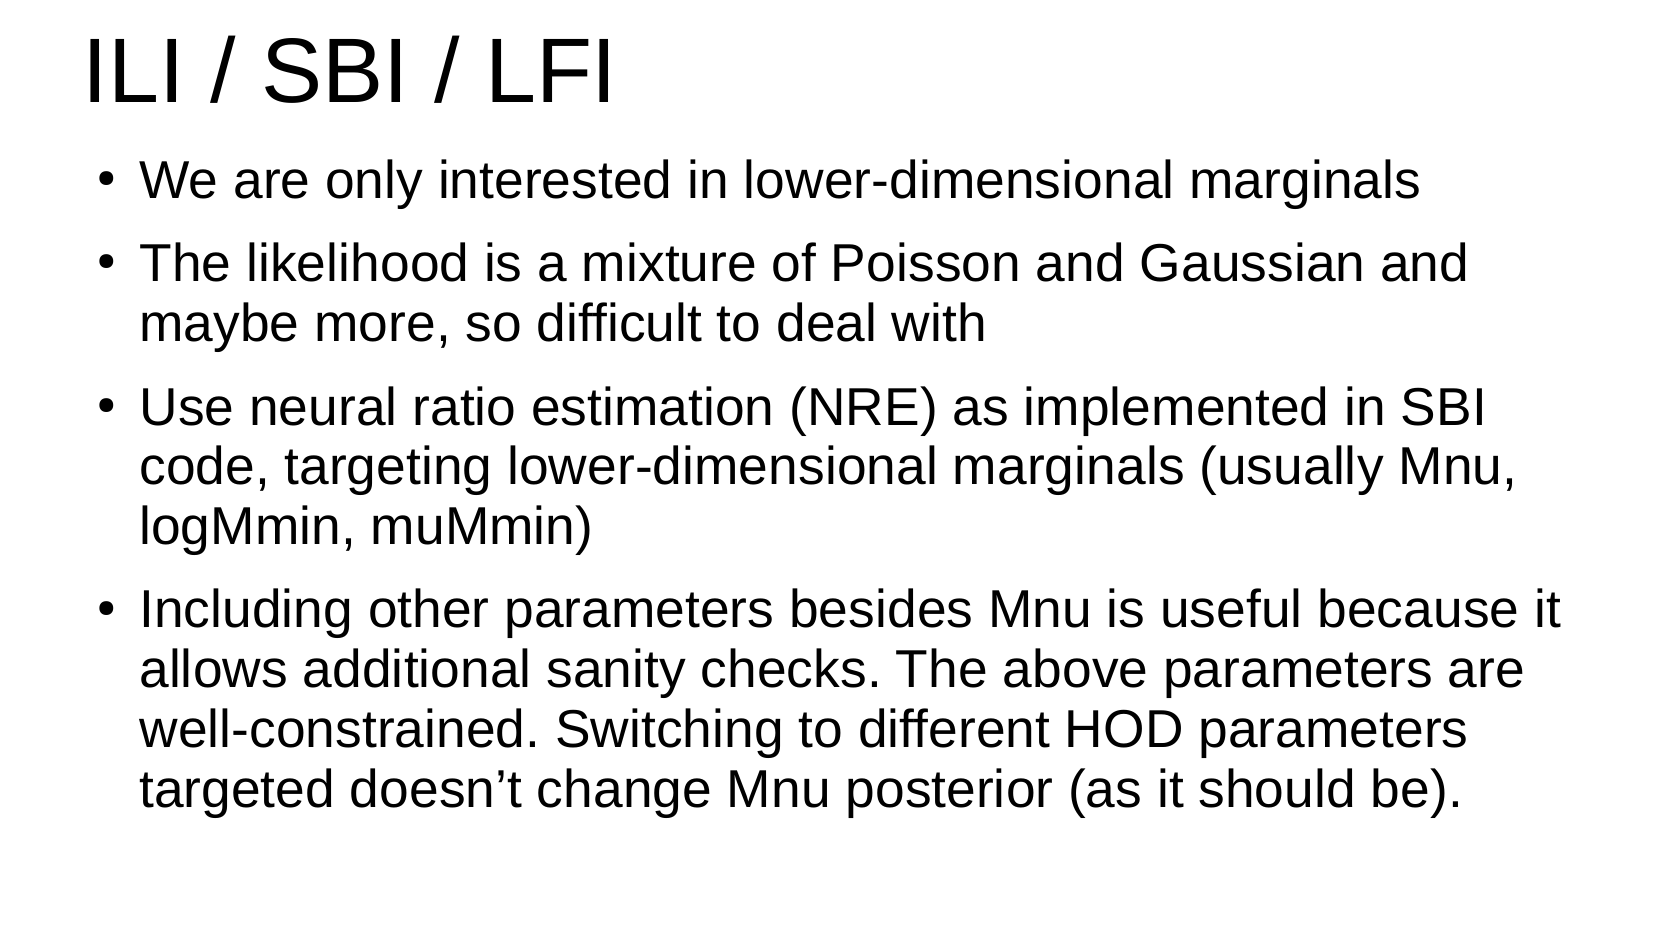

# ILI / SBI / LFI
We are only interested in lower-dimensional marginals
The likelihood is a mixture of Poisson and Gaussian and maybe more, so difficult to deal with
Use neural ratio estimation (NRE) as implemented in SBI code, targeting lower-dimensional marginals (usually Mnu, logMmin, muMmin)
Including other parameters besides Mnu is useful because it allows additional sanity checks. The above parameters are well-constrained. Switching to different HOD parameters targeted doesn’t change Mnu posterior (as it should be).